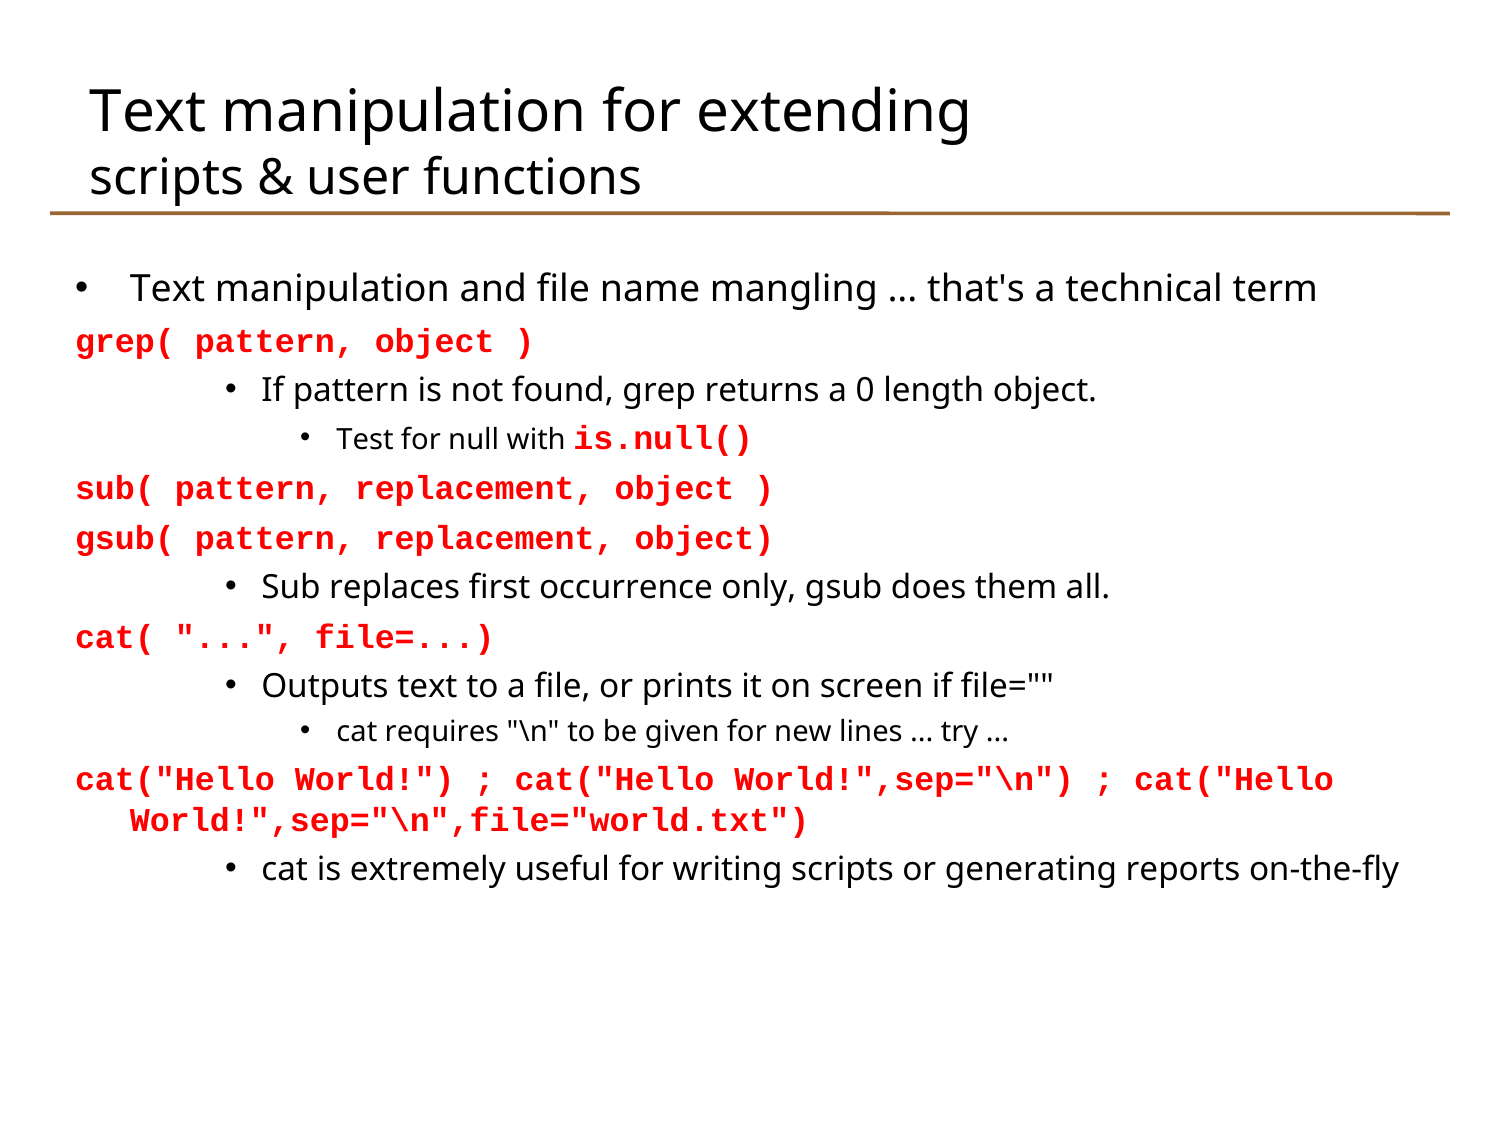

Text manipulation for extending
scripts & user functions
Text manipulation and file name mangling ... that's a technical term
grep( pattern, object )
If pattern is not found, grep returns a 0 length object.
Test for null with is.null()
sub( pattern, replacement, object )
gsub( pattern, replacement, object)
Sub replaces first occurrence only, gsub does them all.
cat( "...", file=...)
Outputs text to a file, or prints it on screen if file=""
cat requires "\n" to be given for new lines ... try ...
cat("Hello World!") ; cat("Hello World!",sep="\n") ; cat("Hello World!",sep="\n",file="world.txt")
cat is extremely useful for writing scripts or generating reports on-the-fly